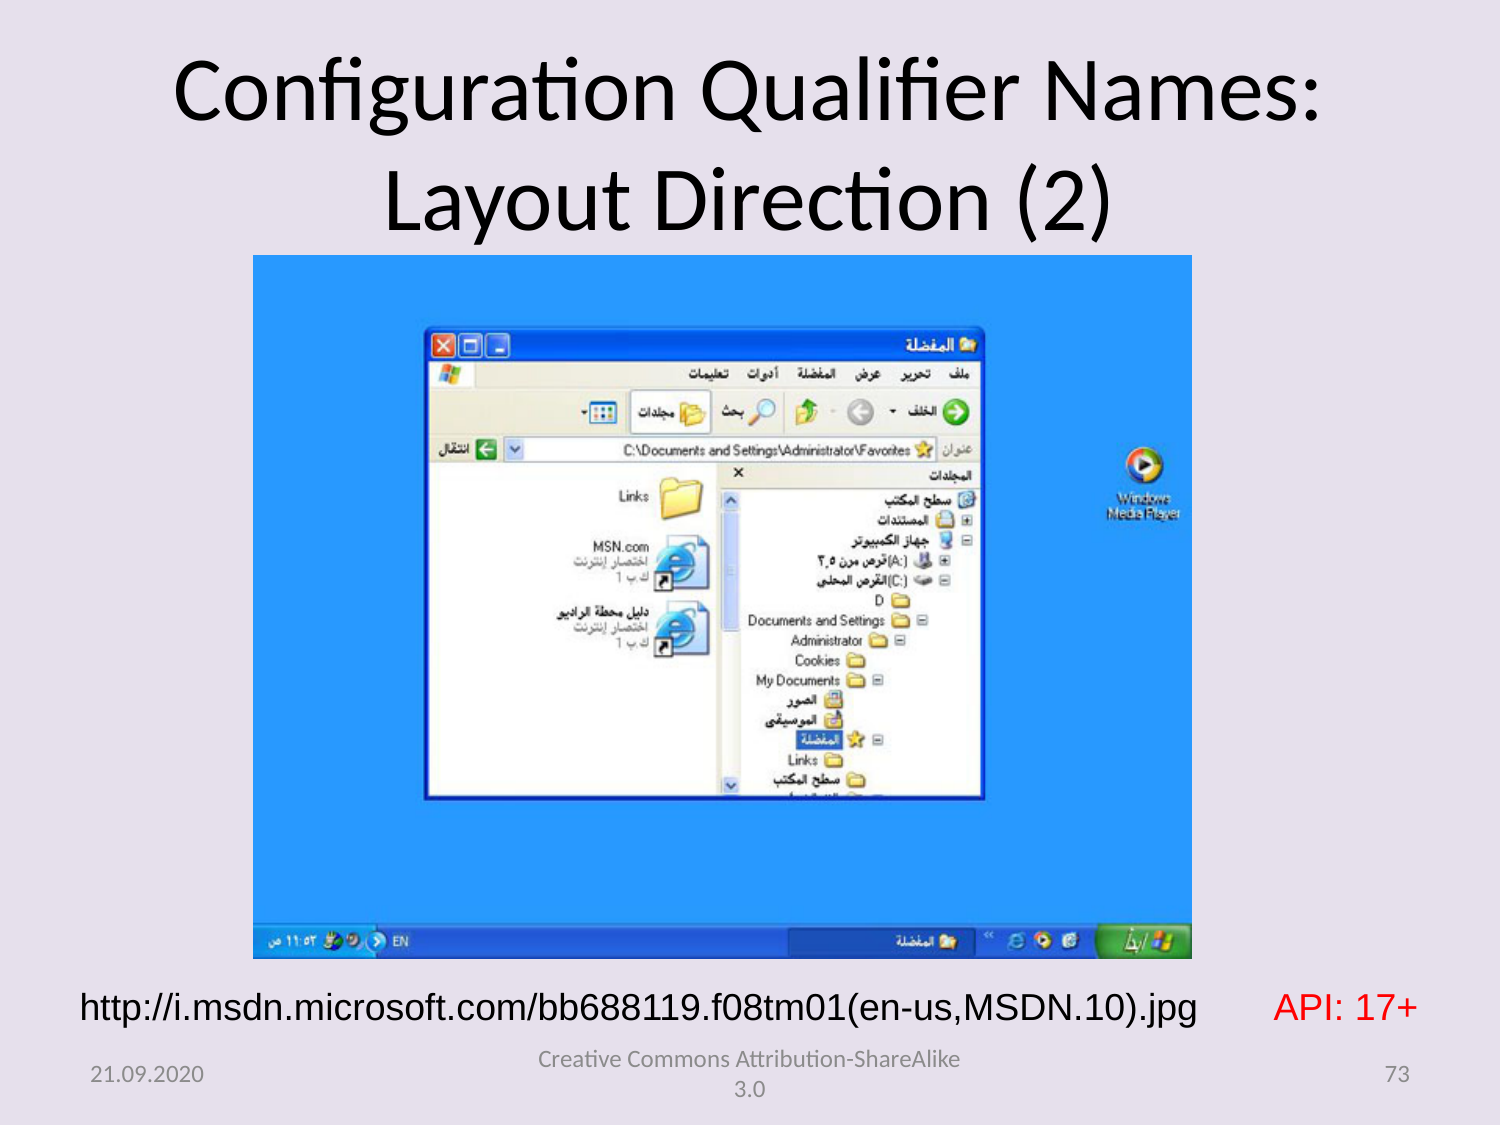

# Configuration Qualifier Names: Layout Direction (2)
http://i.msdn.microsoft.com/bb688119.f08tm01(en-us,MSDN.10).jpg
API: 17+
Creative Commons Attribution-ShareAlike 3.0
73